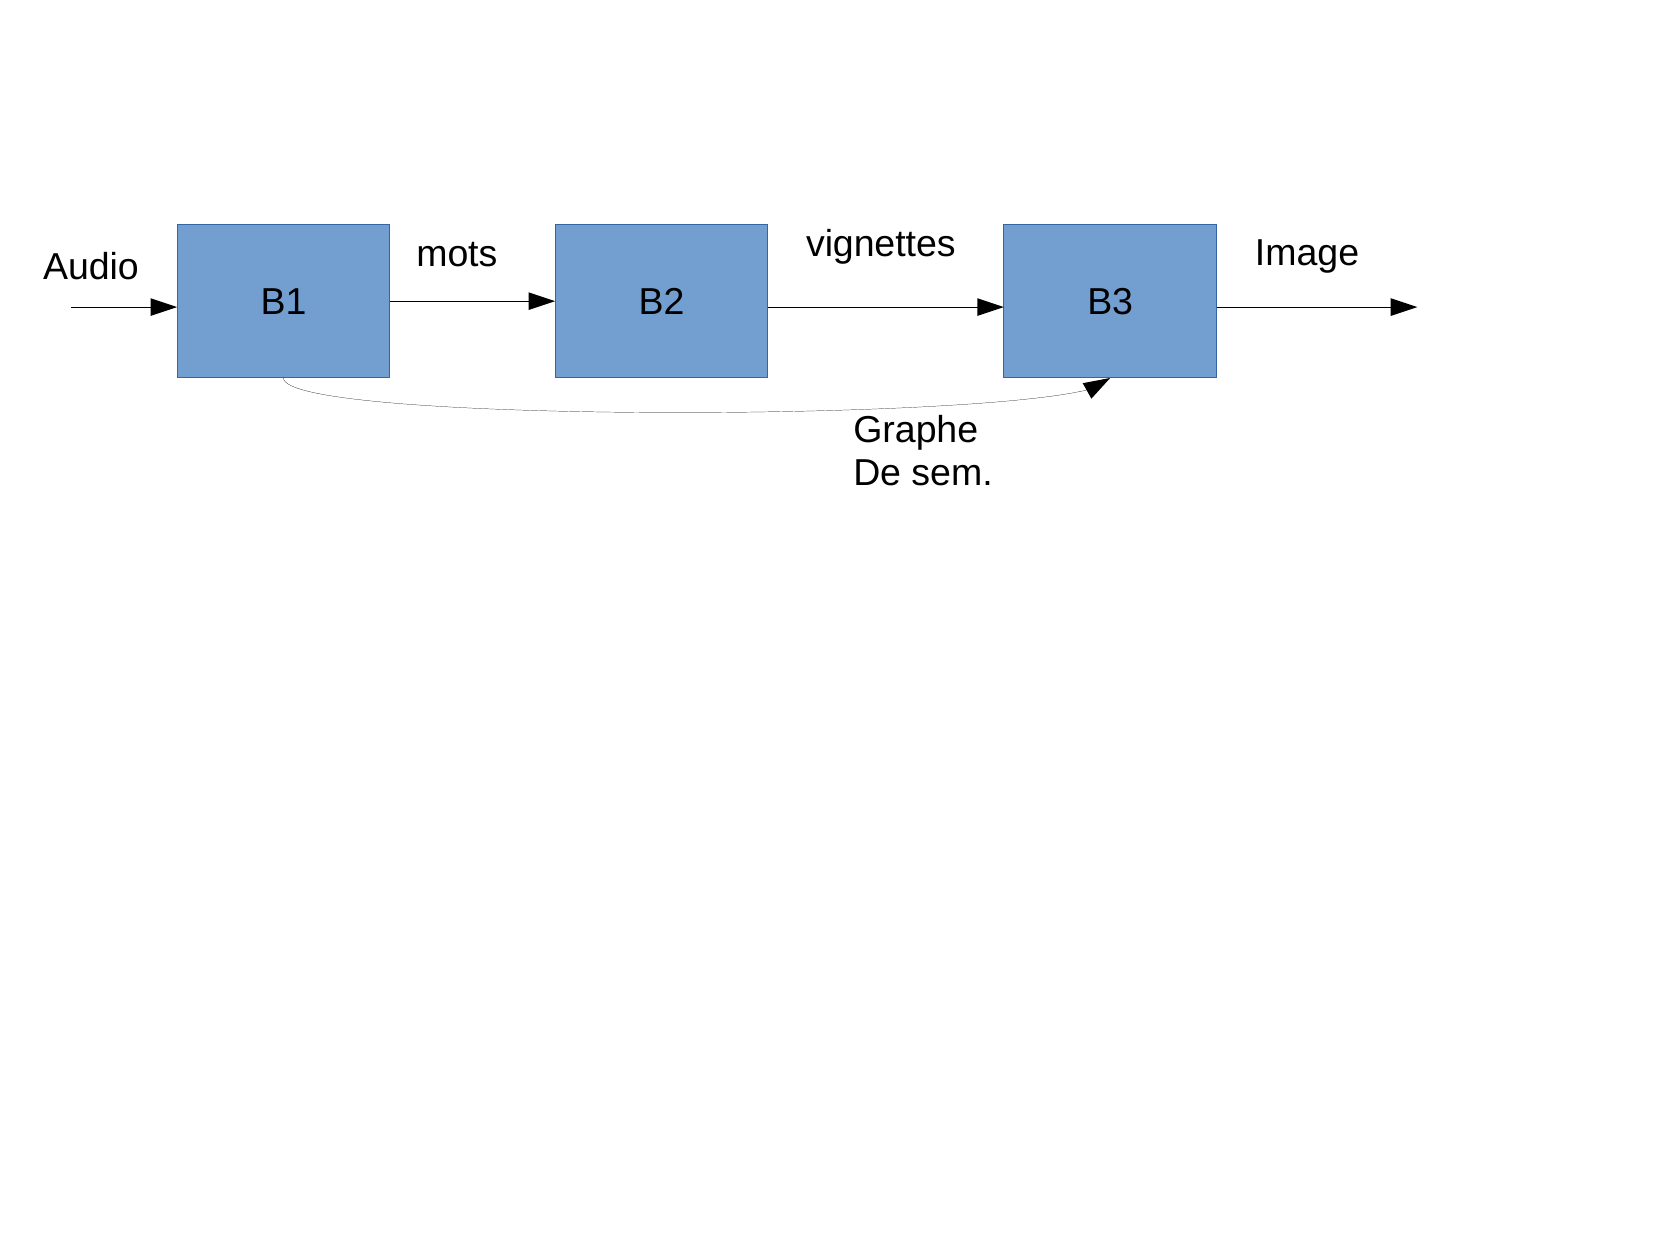

vignettes
B1
B2
B3
Image
mots
Audio
Graphe
De sem.